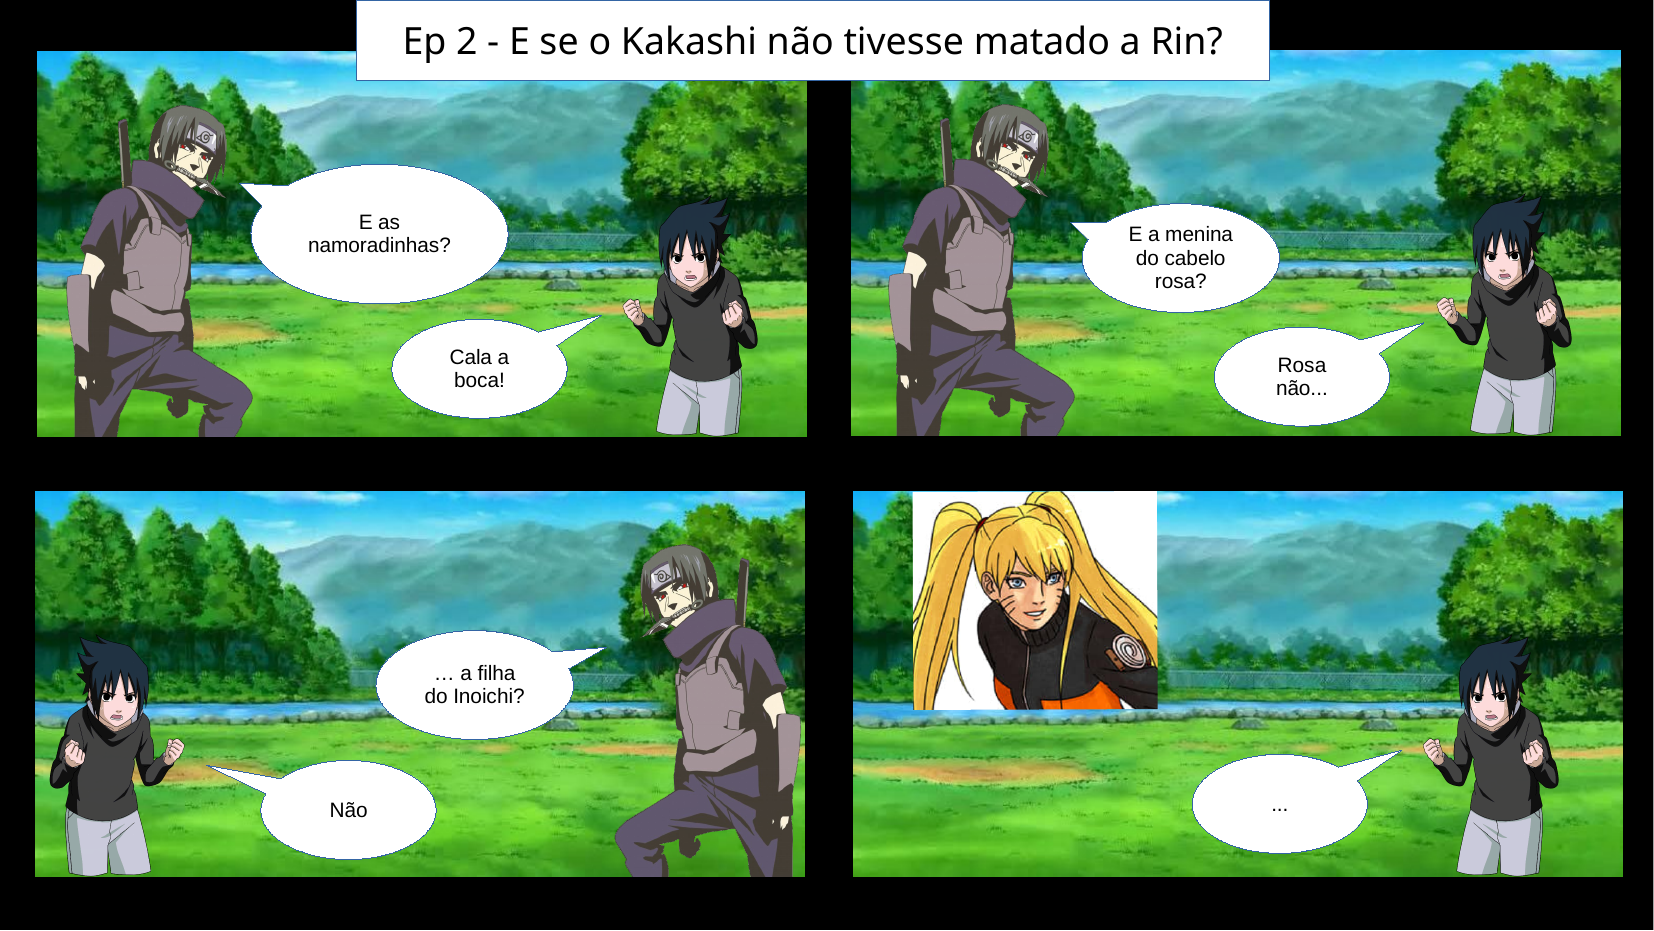

Ep 2 - E se o Kakashi não tivesse matado a Rin?
E as namoradinhas?
E a menina do cabelo rosa?
Cala a boca!
Rosa não...
… a filha do Inoichi?
...
Não